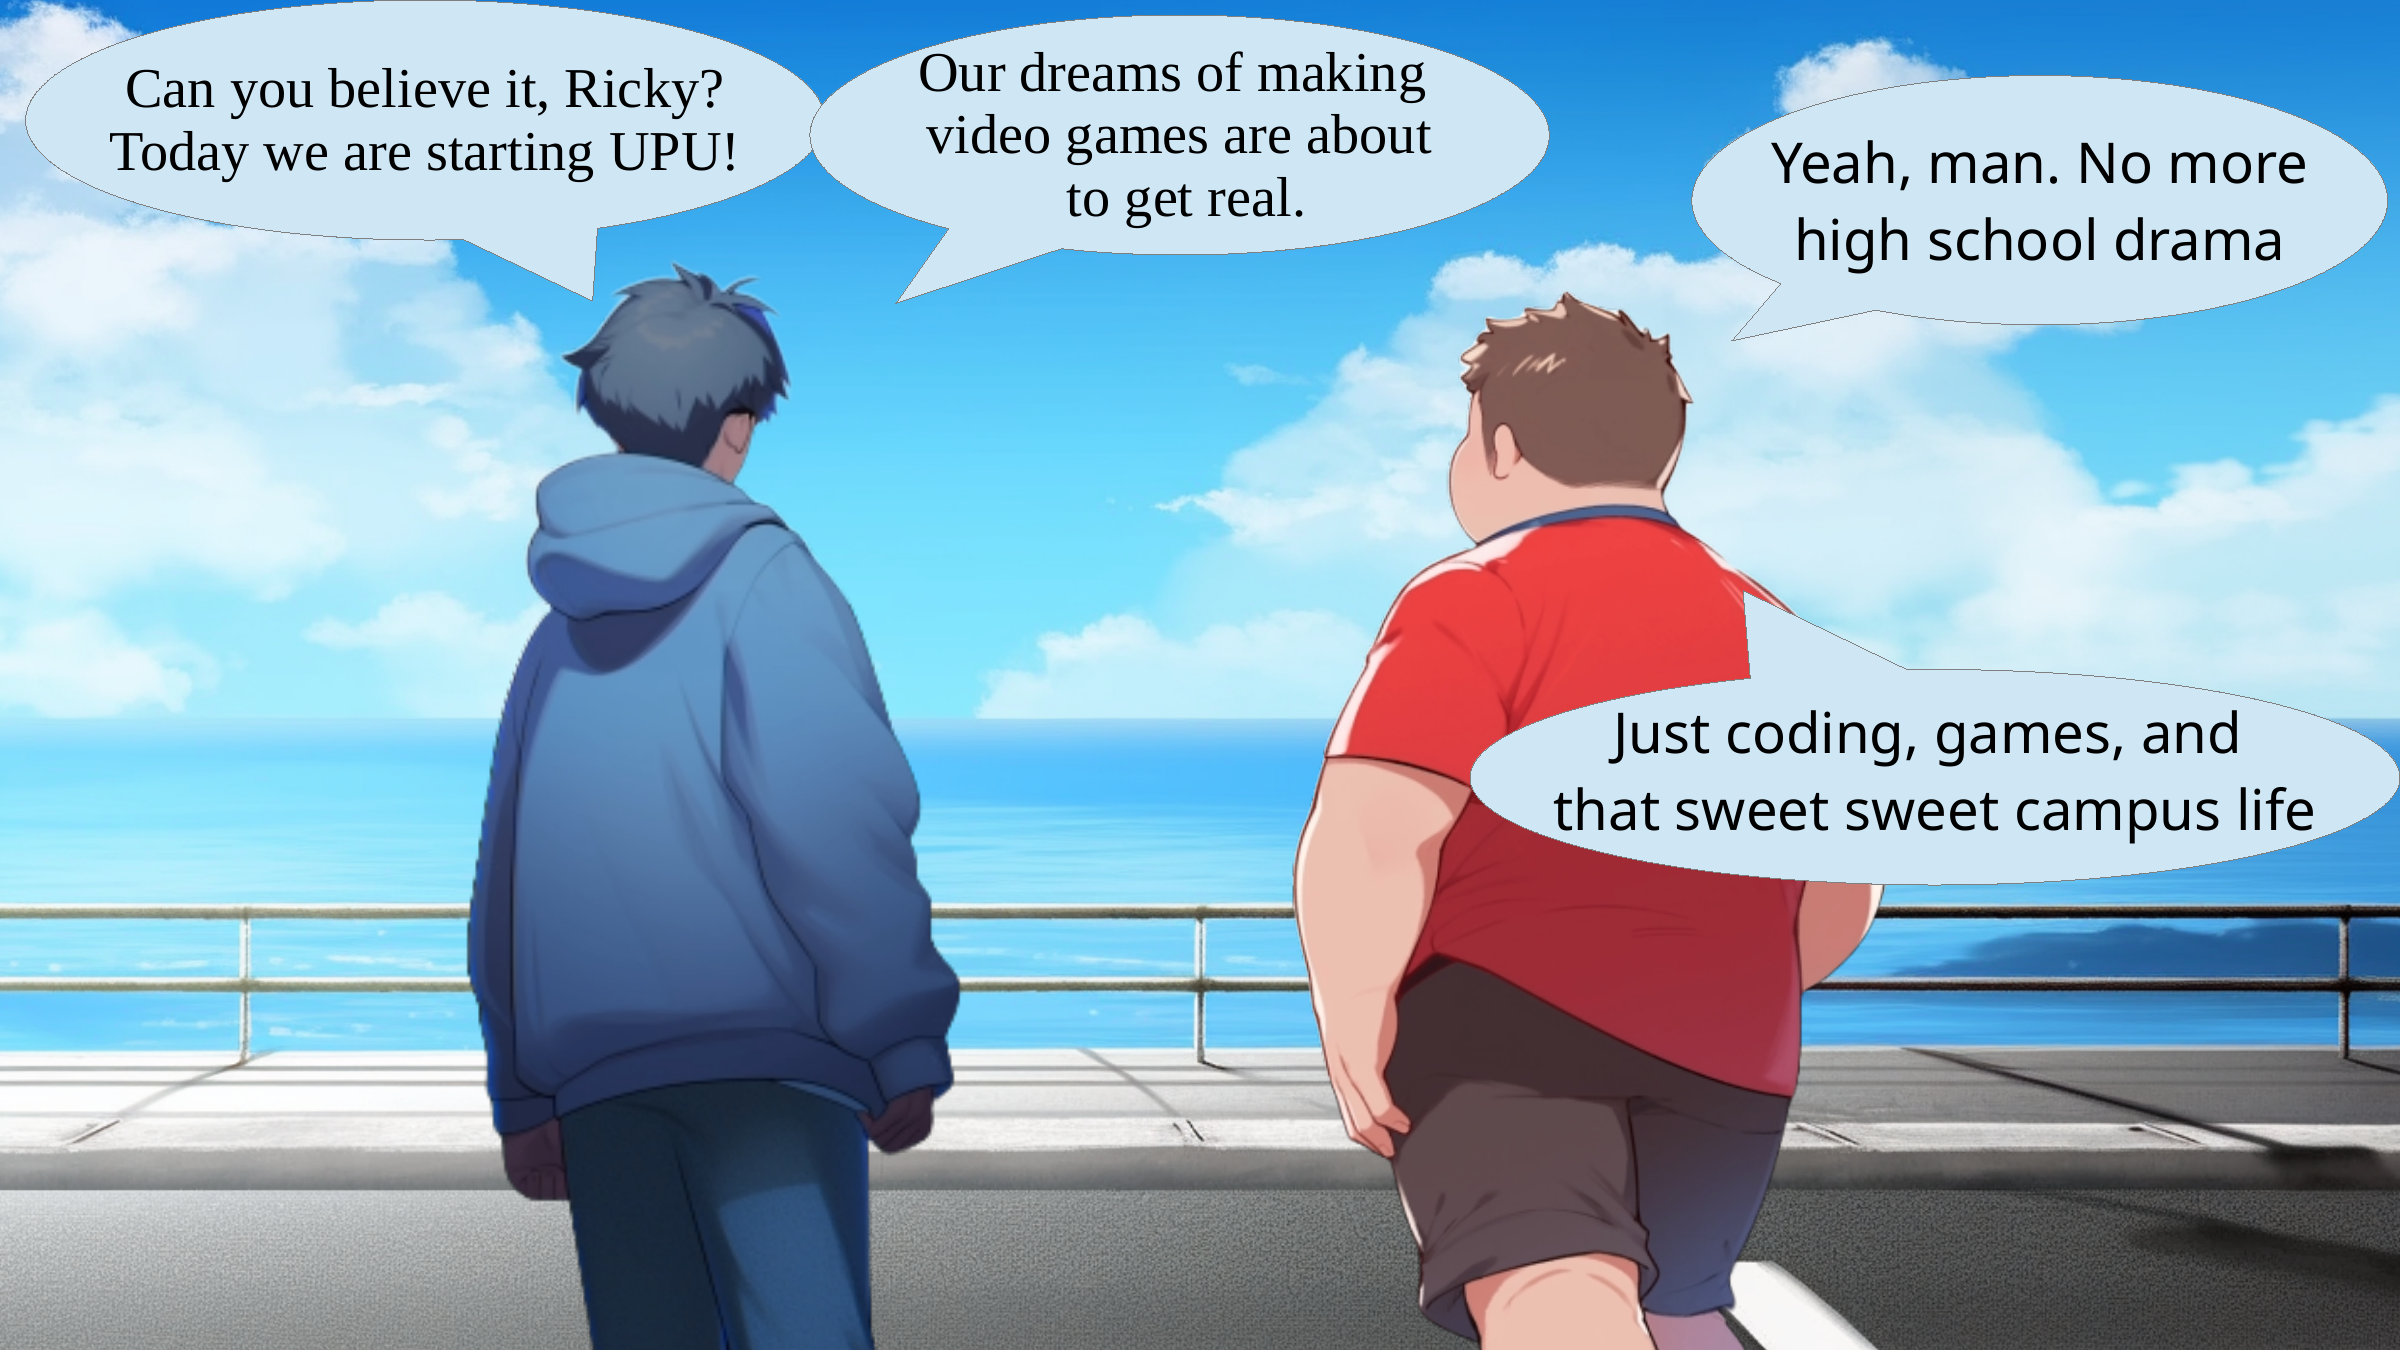

Can you believe it, Ricky?
Today we are starting UPU!
Our dreams of making
video games are about
 to get real.
Yeah, man. No more
high school drama
Just coding, games, and
that sweet sweet campus life